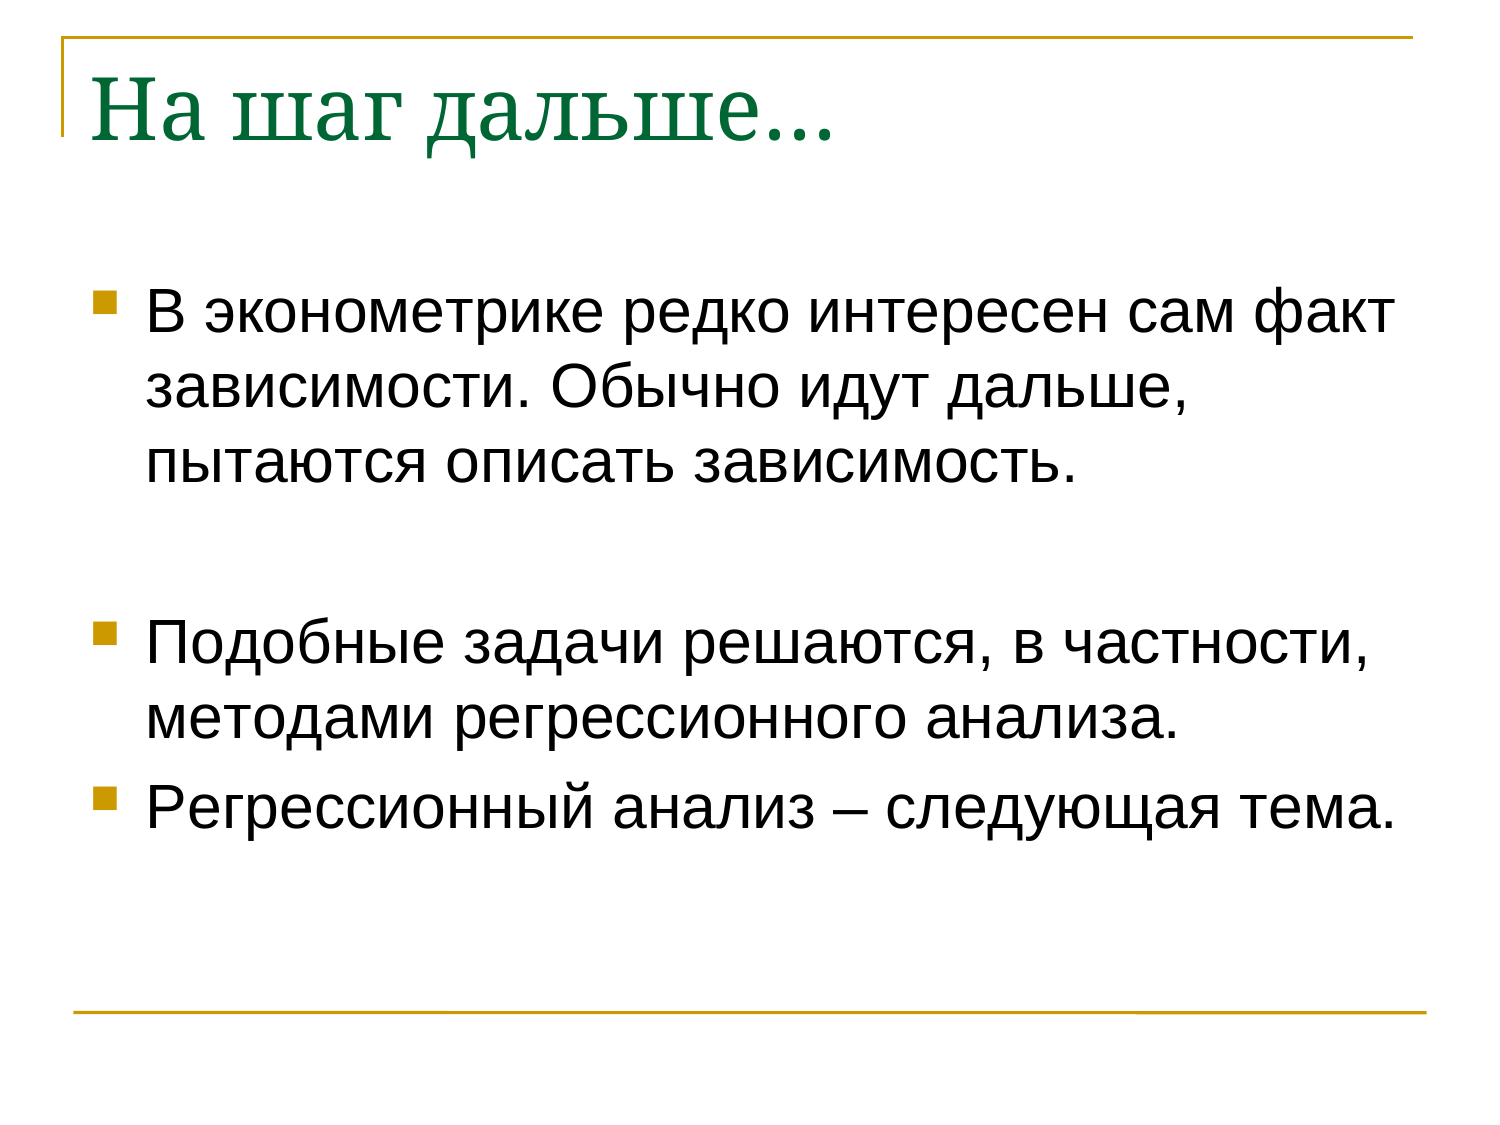

# На шаг дальше…
В эконометрике редко интересен сам факт зависимости. Обычно идут дальше, пытаются описать зависимость.
Подобные задачи решаются, в частности, методами регрессионного анализа.
Регрессионный анализ – следующая тема.